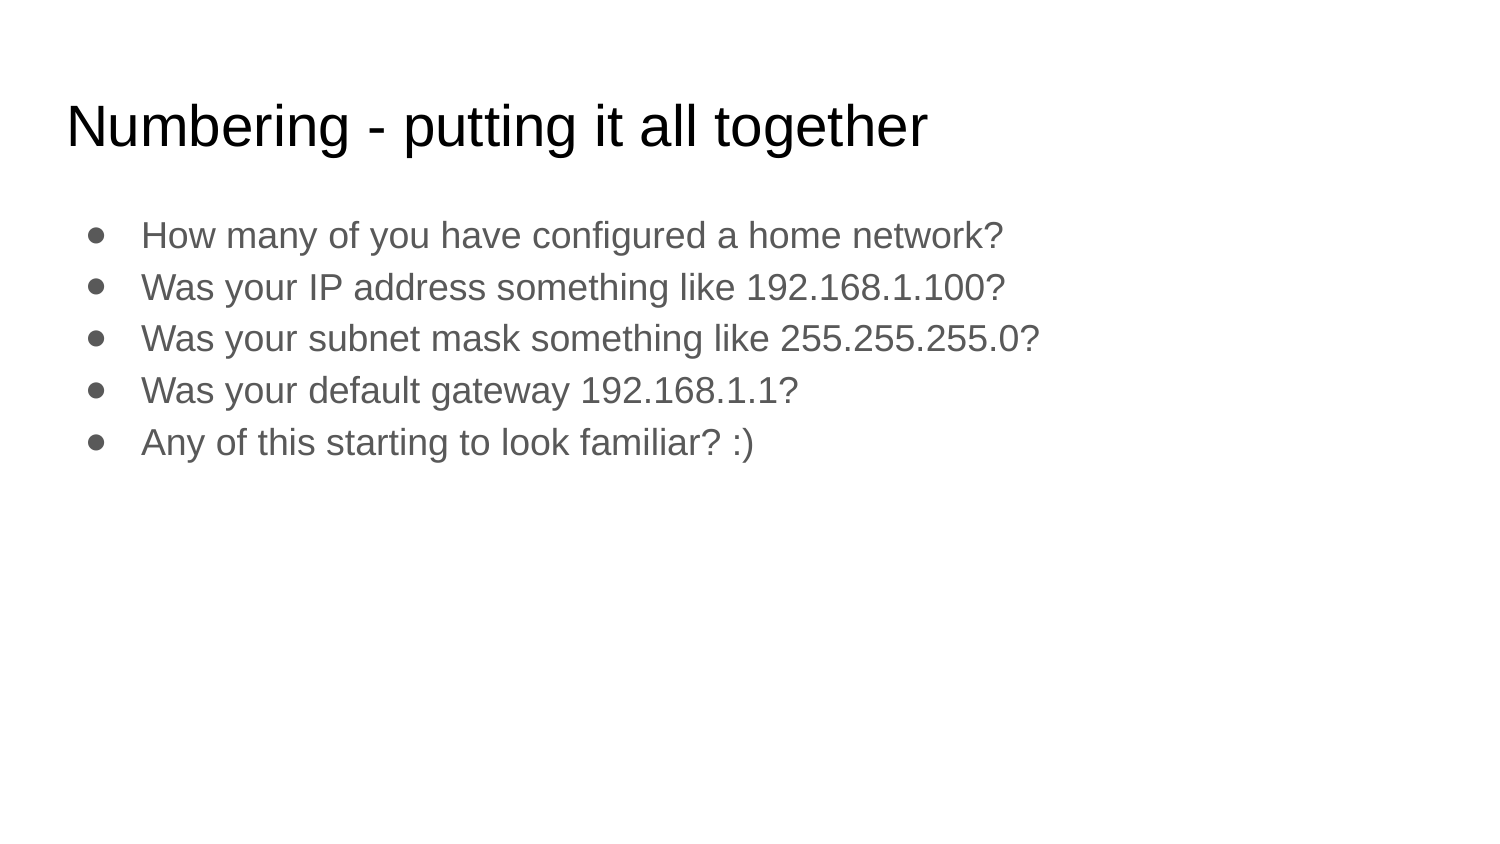

# Numbering - putting it all together
How many of you have configured a home network?
Was your IP address something like 192.168.1.100?
Was your subnet mask something like 255.255.255.0?
Was your default gateway 192.168.1.1?
Any of this starting to look familiar? :)